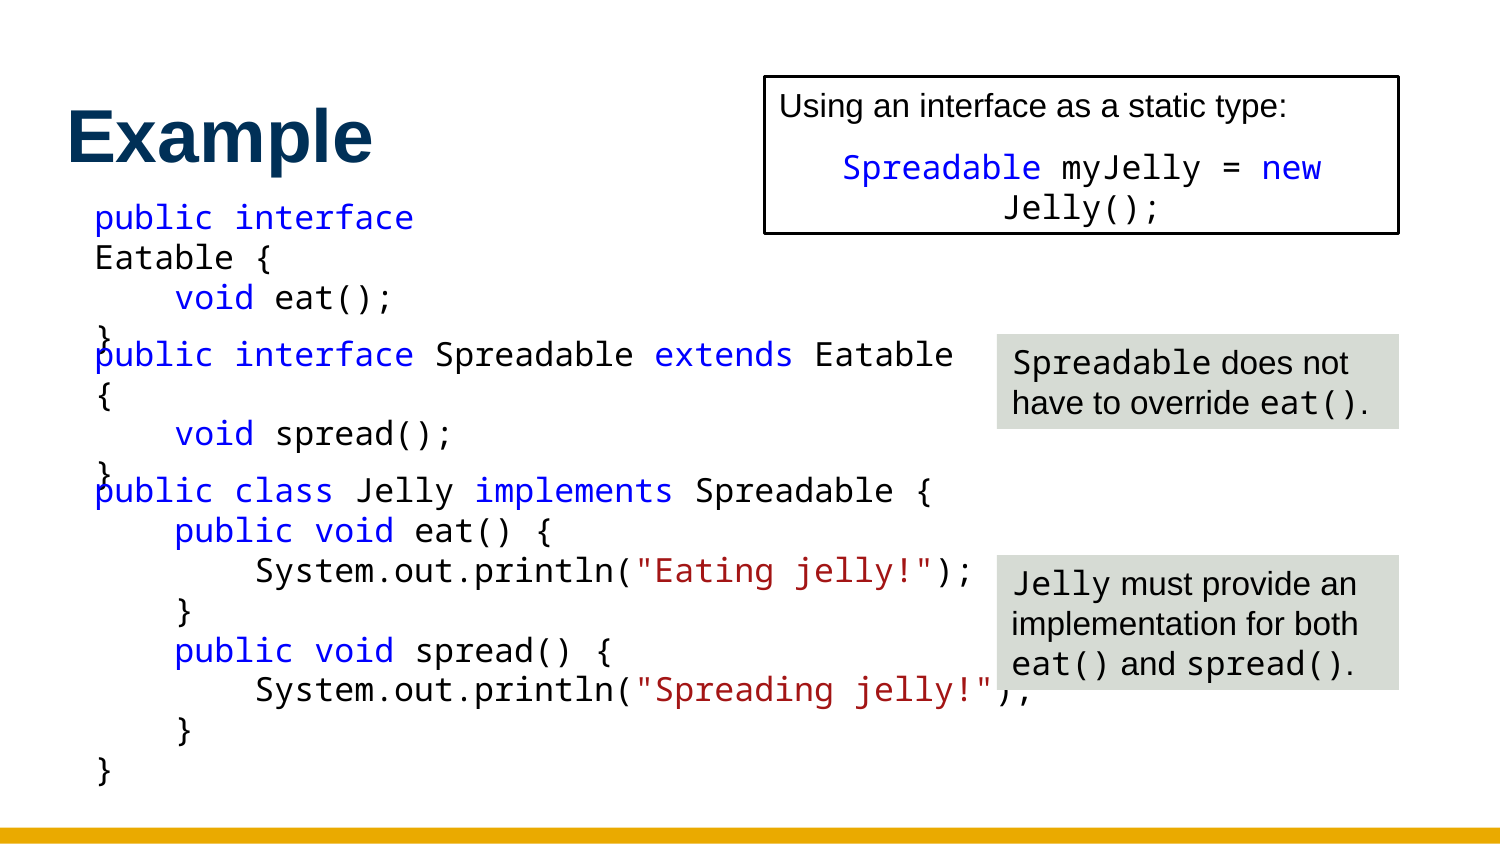

# Example
Using an interface as a static type:
Spreadable myJelly = new Jelly();
public interface Eatable {
    void eat();
}
public interface Spreadable extends Eatable {
    void spread();
}
Spreadable does not have to override eat().
public class Jelly implements Spreadable {
    public void eat() {
        System.out.println("Eating jelly!");
    }
    public void spread() {
        System.out.println("Spreading jelly!");
    }
}
Jelly must provide an implementation for both eat() and spread().